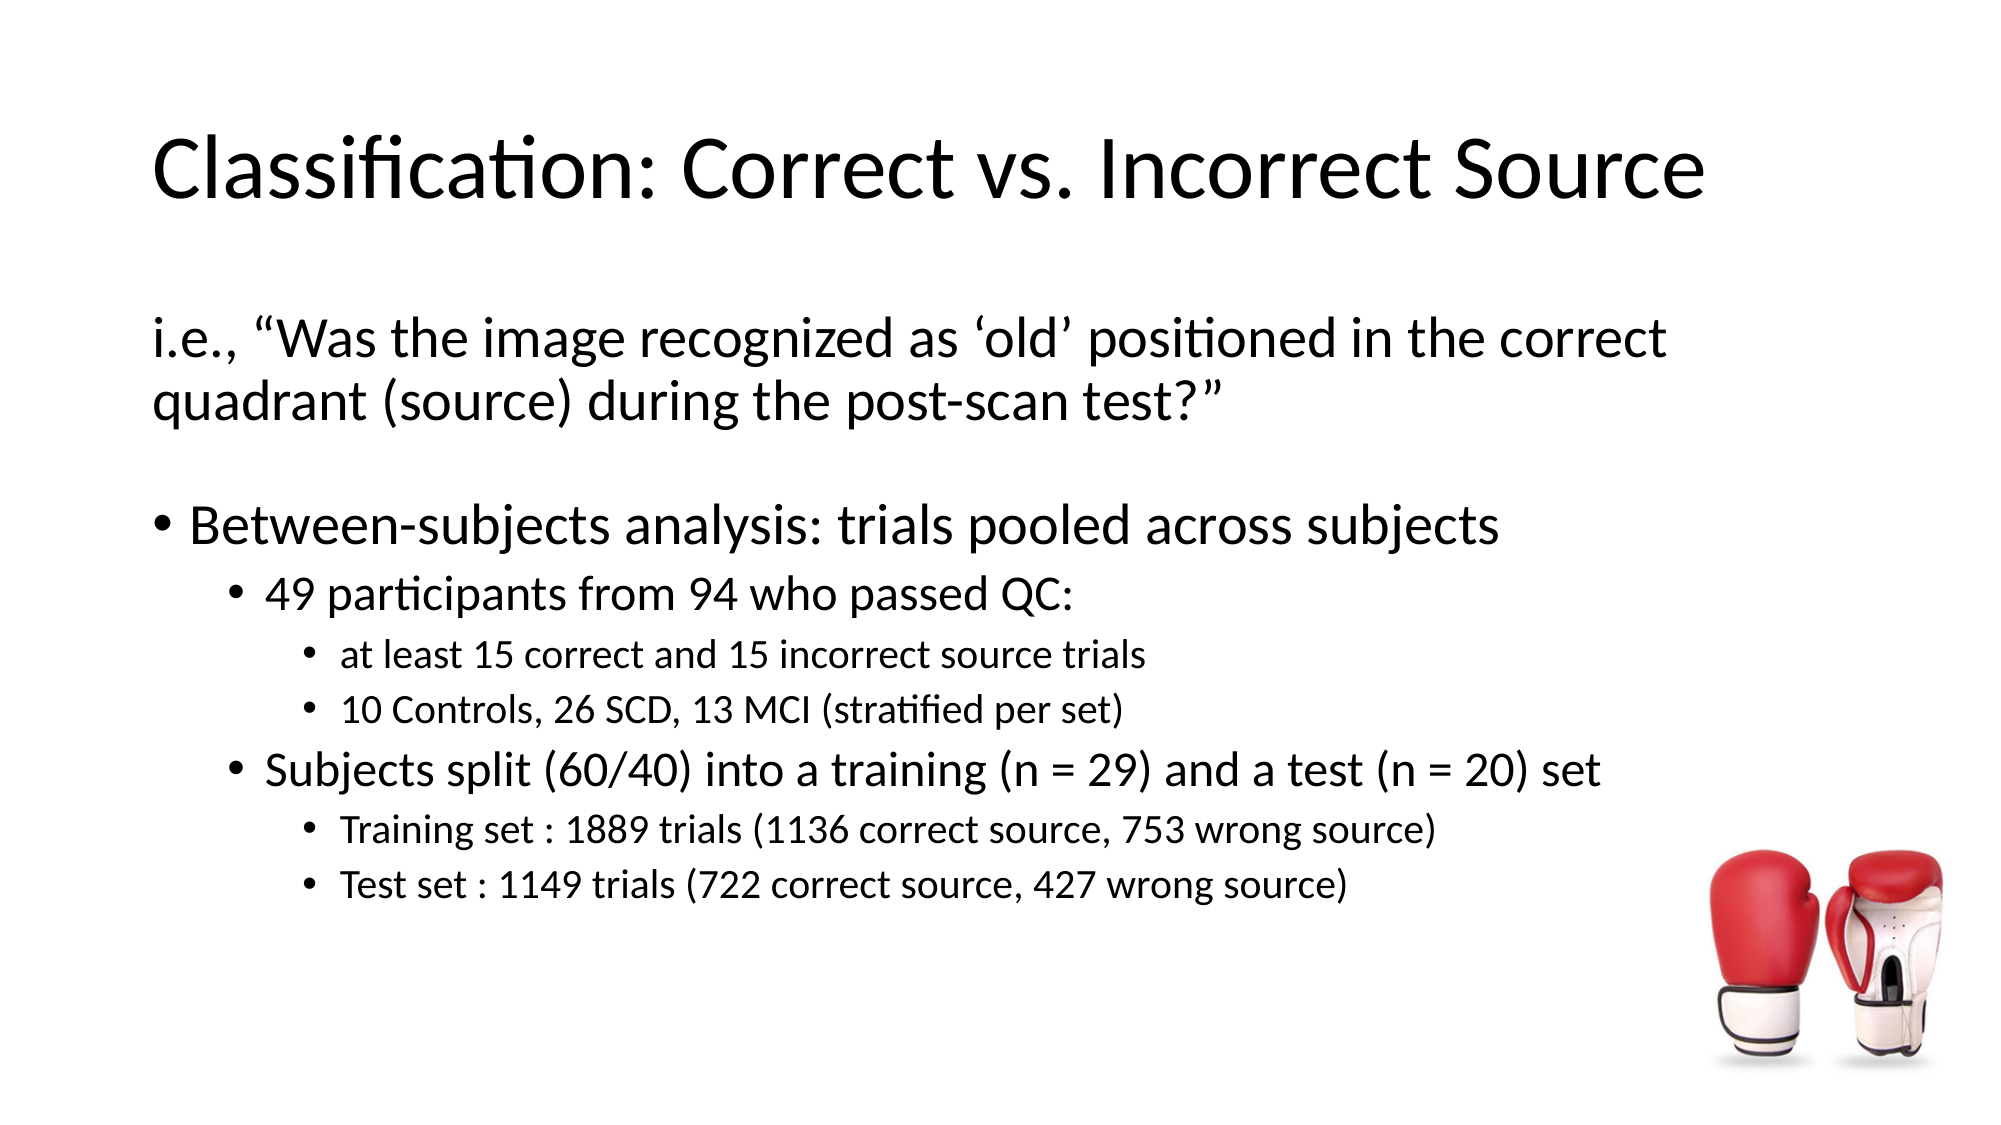

# Classification: Correct vs. Incorrect Source
i.e., “Was the image recognized as ‘old’ positioned in the correct quadrant (source) during the post-scan test?”
Between-subjects analysis: trials pooled across subjects
49 participants from 94 who passed QC:
at least 15 correct and 15 incorrect source trials
10 Controls, 26 SCD, 13 MCI (stratified per set)
Subjects split (60/40) into a training (n = 29) and a test (n = 20) set
Training set : 1889 trials (1136 correct source, 753 wrong source)
Test set : 1149 trials (722 correct source, 427 wrong source)